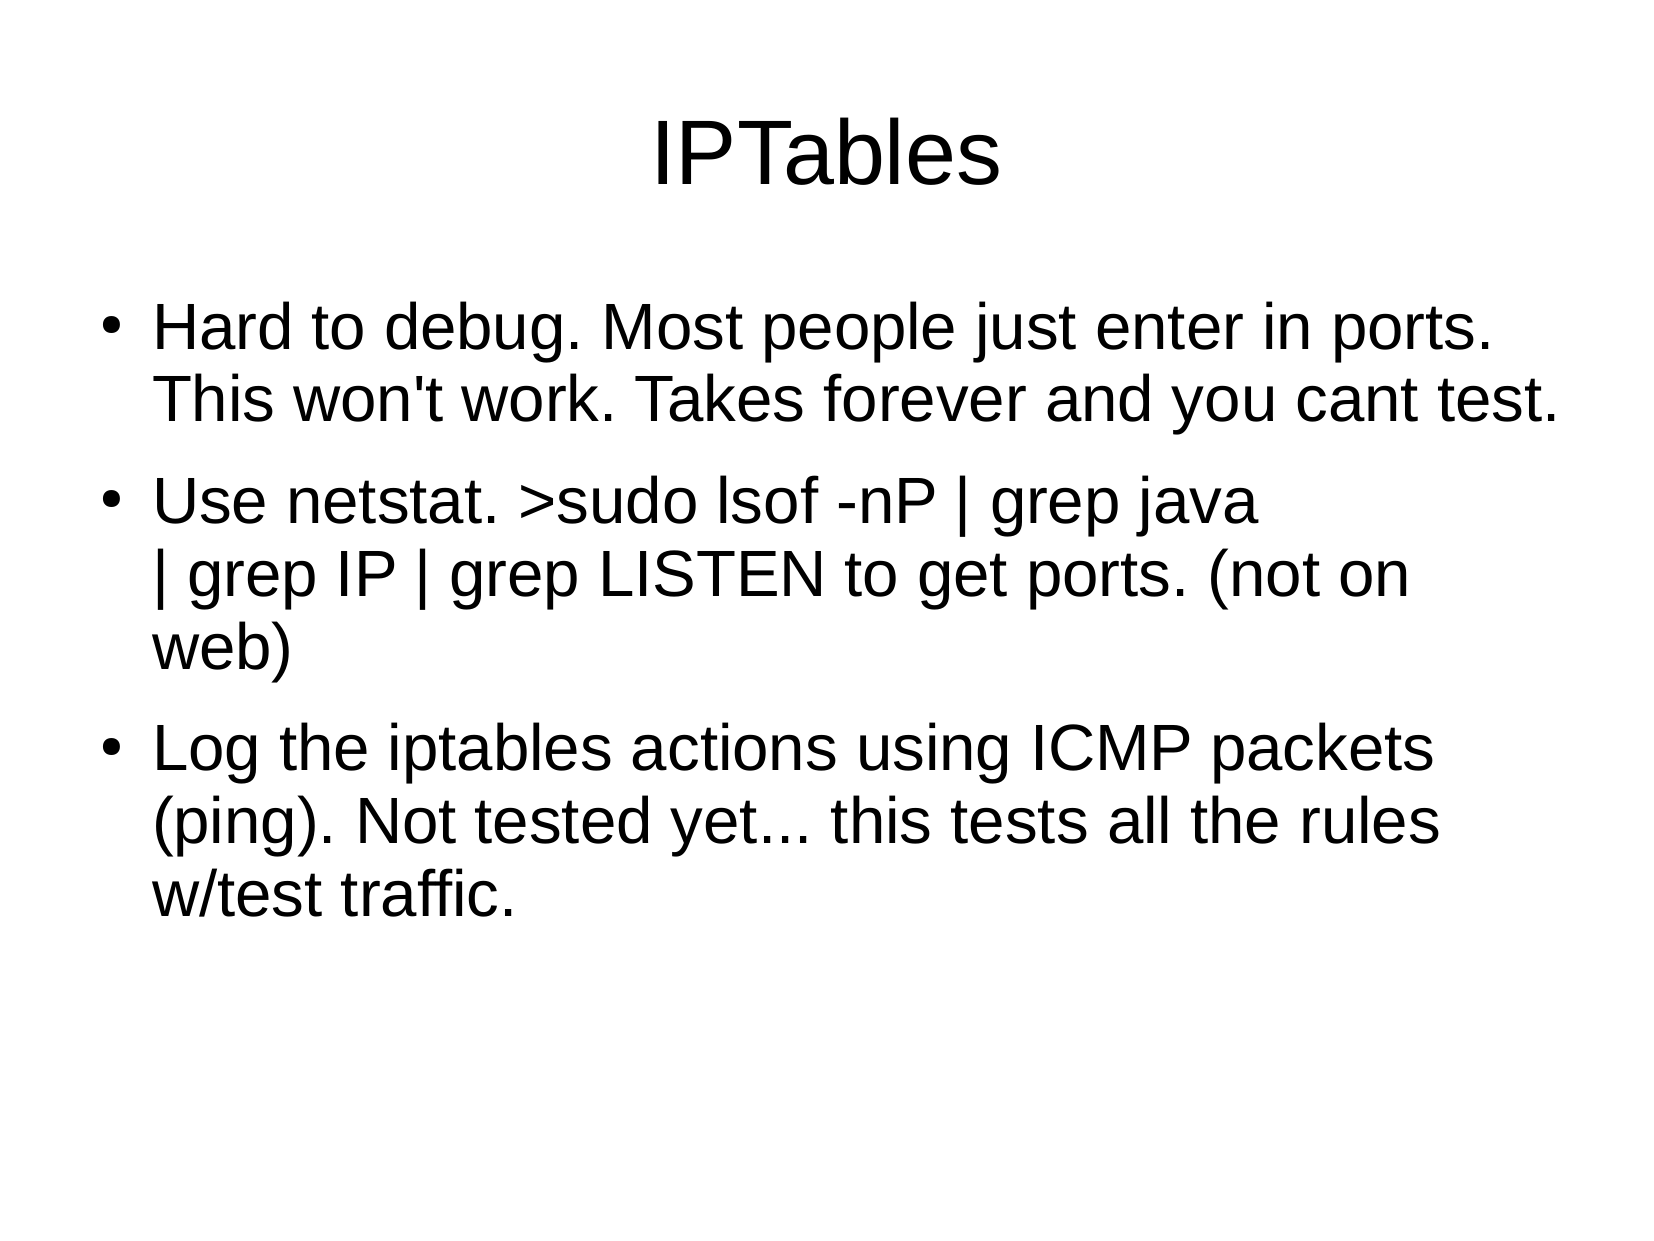

# IPTables
Hard to debug. Most people just enter in ports. This won't work. Takes forever and you cant test.
Use netstat. >sudo lsof -nP | grep java
| grep IP | grep LISTEN to get ports. (not on web)
Log the iptables actions using ICMP packets (ping). Not tested yet... this tests all the rules w/test traffic.